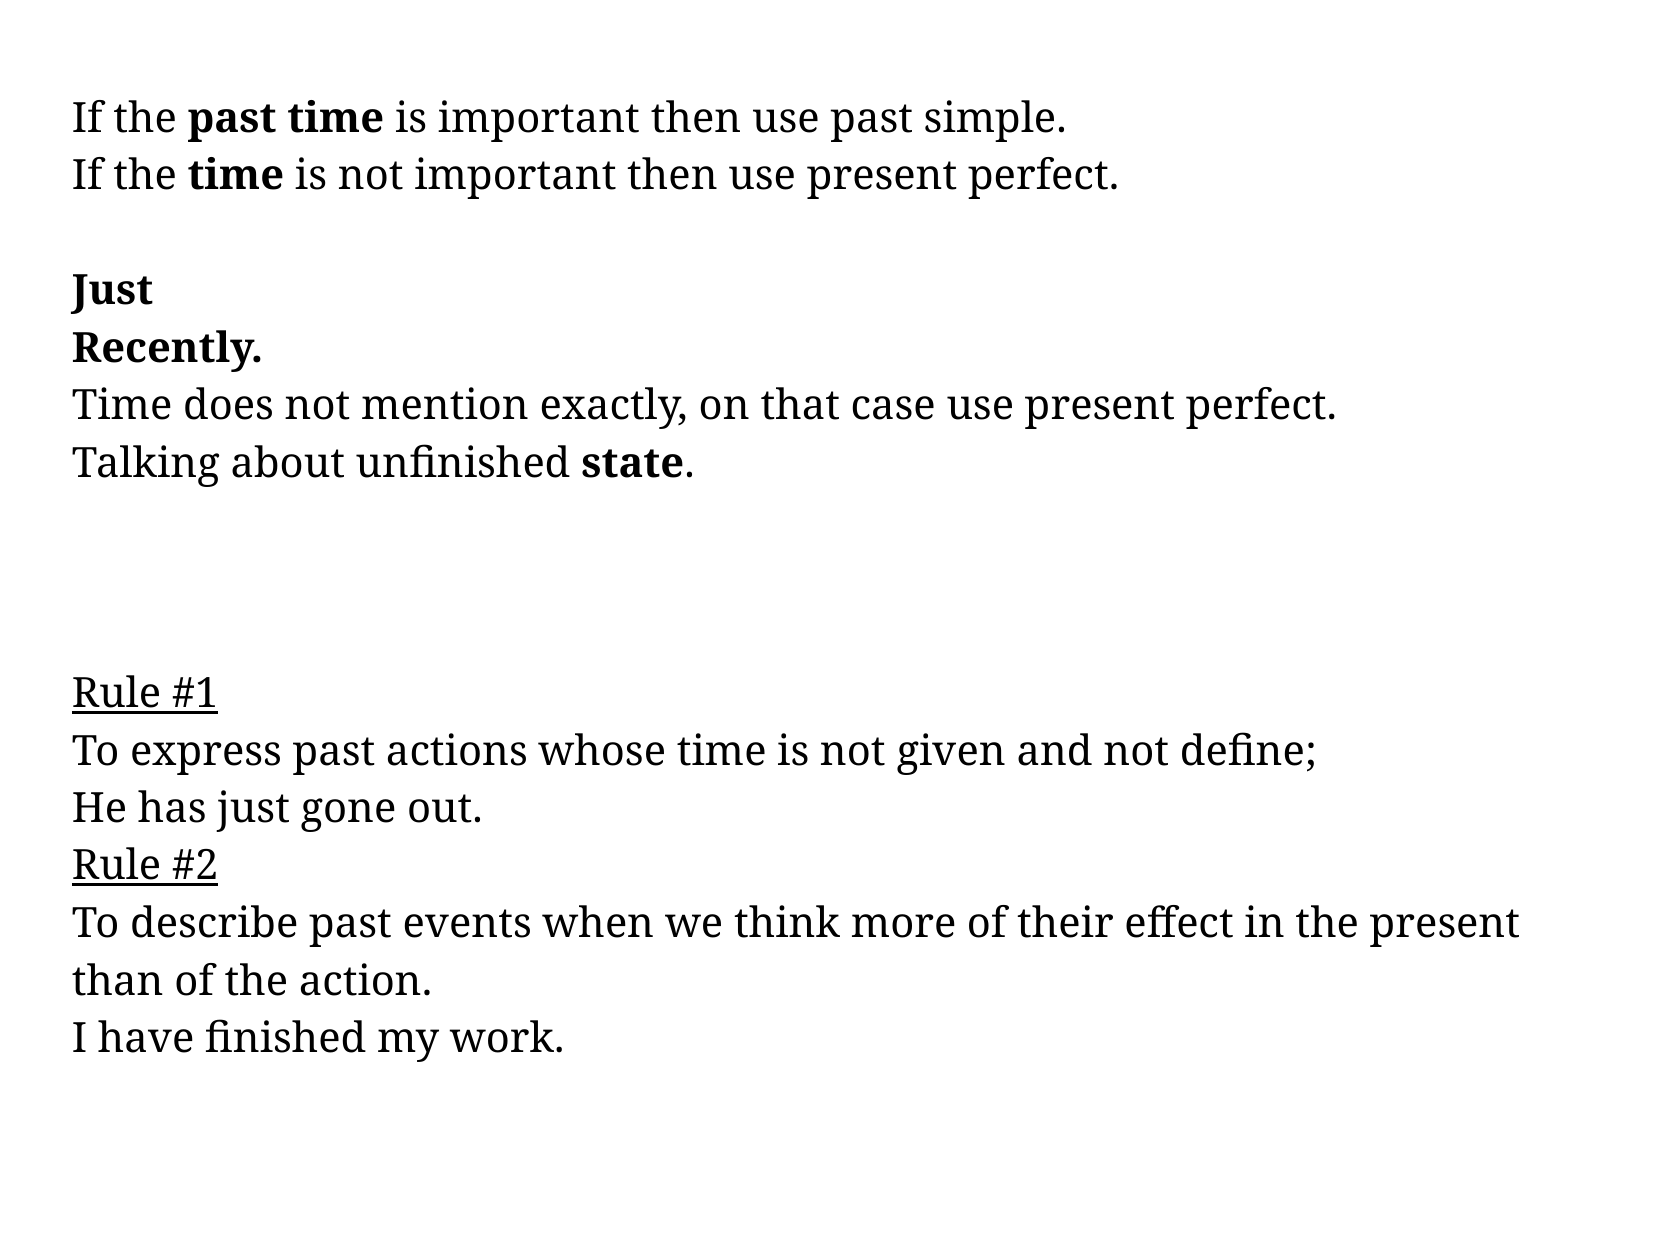

If the past time is important then use past simple.
If the time is not important then use present perfect.
Just
Recently.
Time does not mention exactly, on that case use present perfect.
Talking about unfinished state.
Rule #1
To express past actions whose time is not given and not define;
He has just gone out.
Rule #2
To describe past events when we think more of their effect in the present than of the action.
I have finished my work.